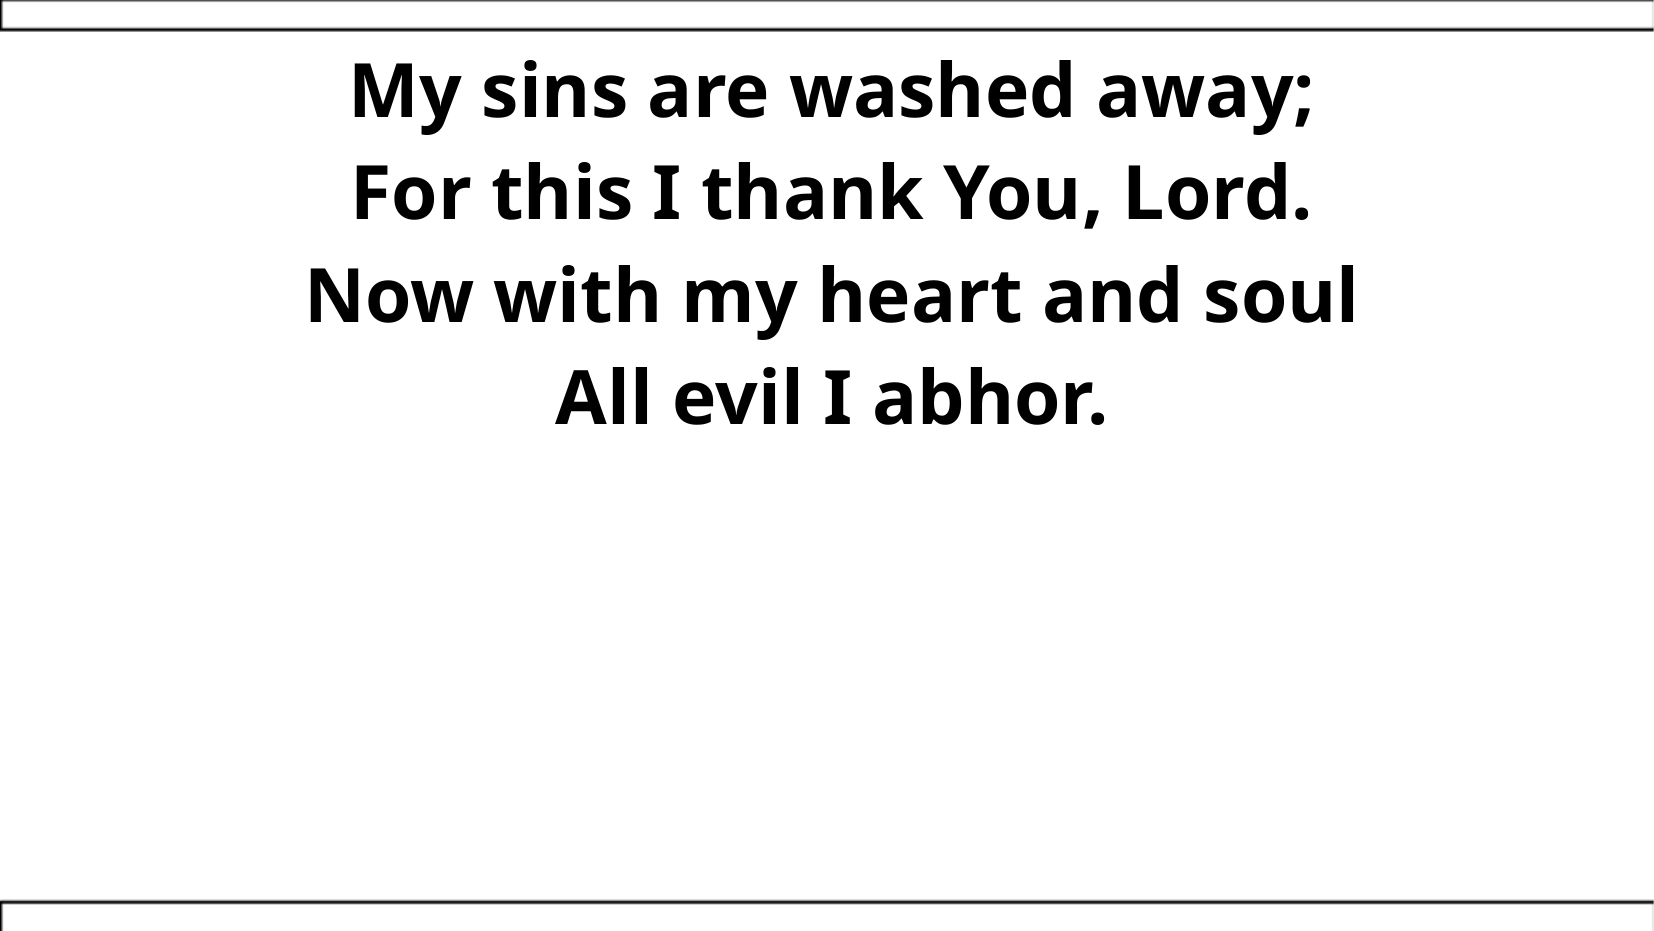

My sins are washed away;
For this I thank You, Lord.
Now with my heart and soul
All evil I abhor.